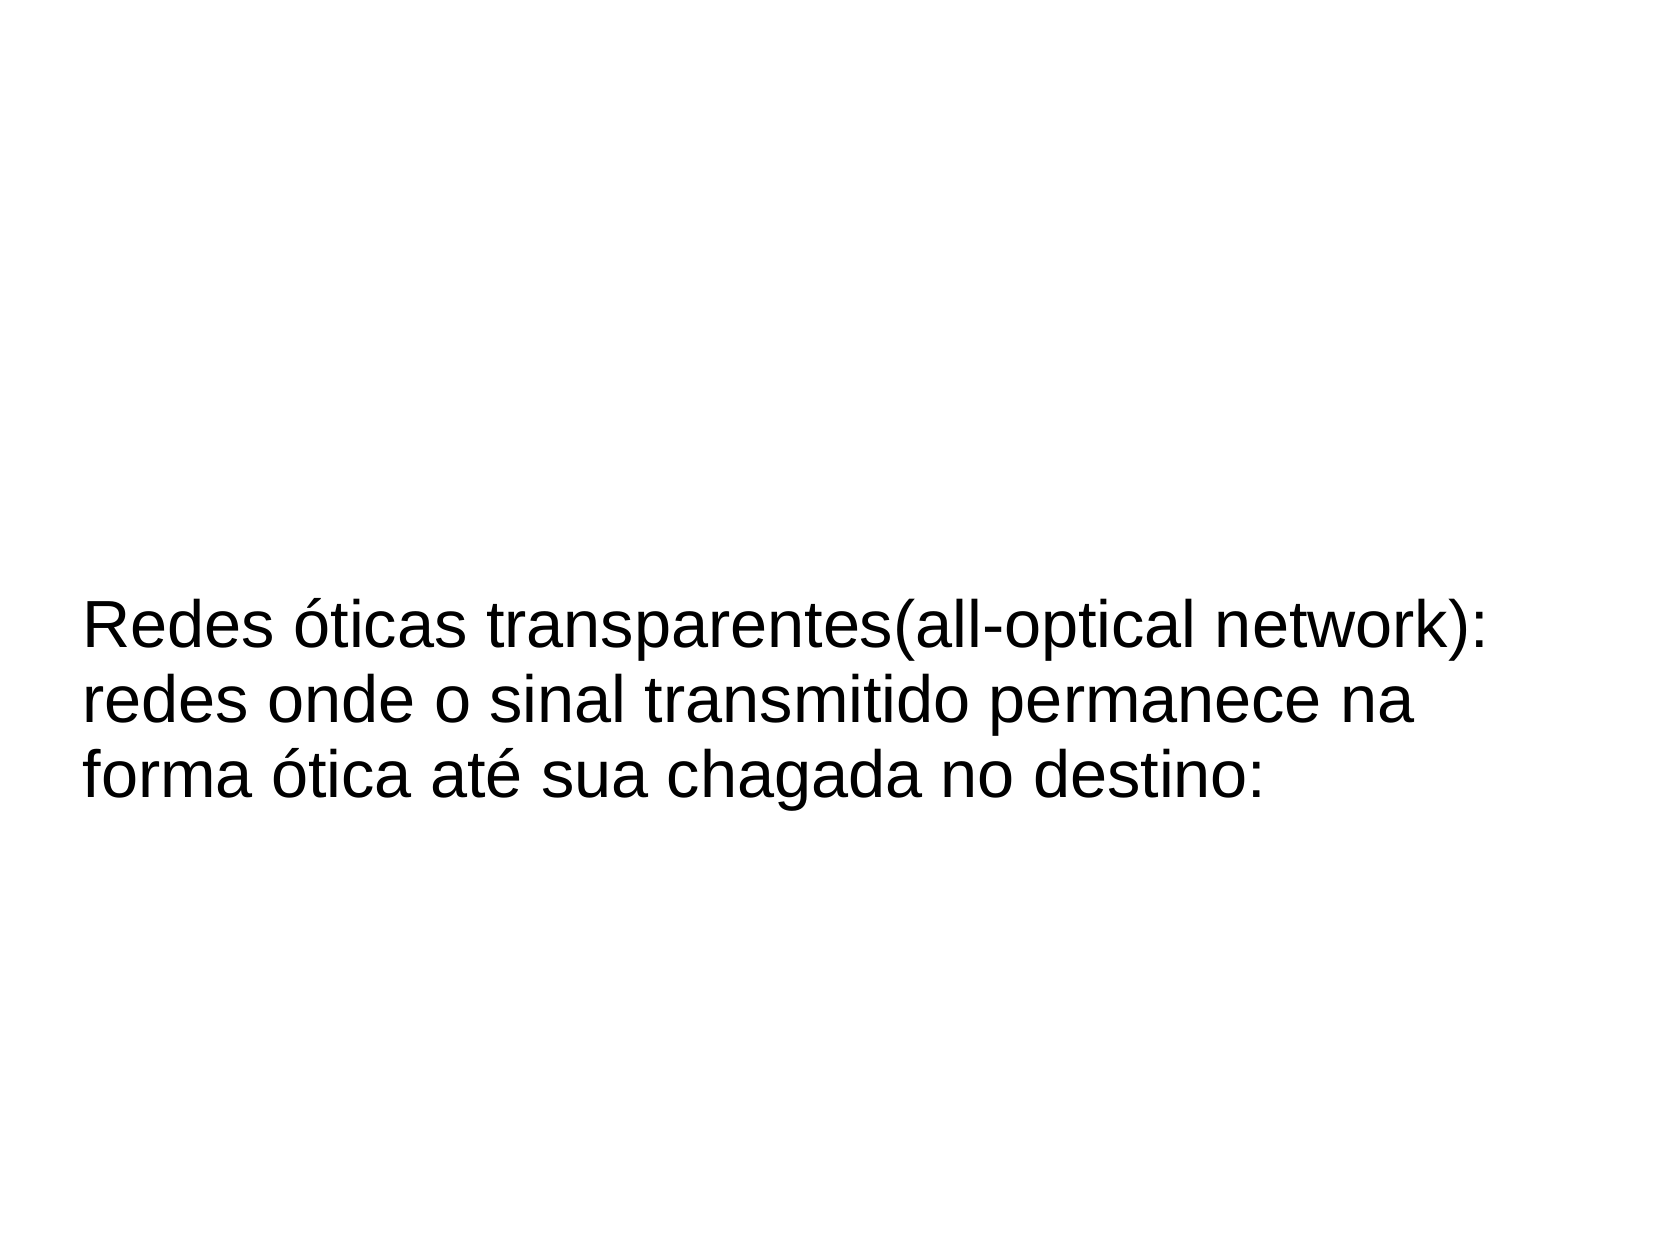

#
Redes óticas transparentes(all-optical network): redes onde o sinal transmitido permanece na forma ótica até sua chagada no destino: